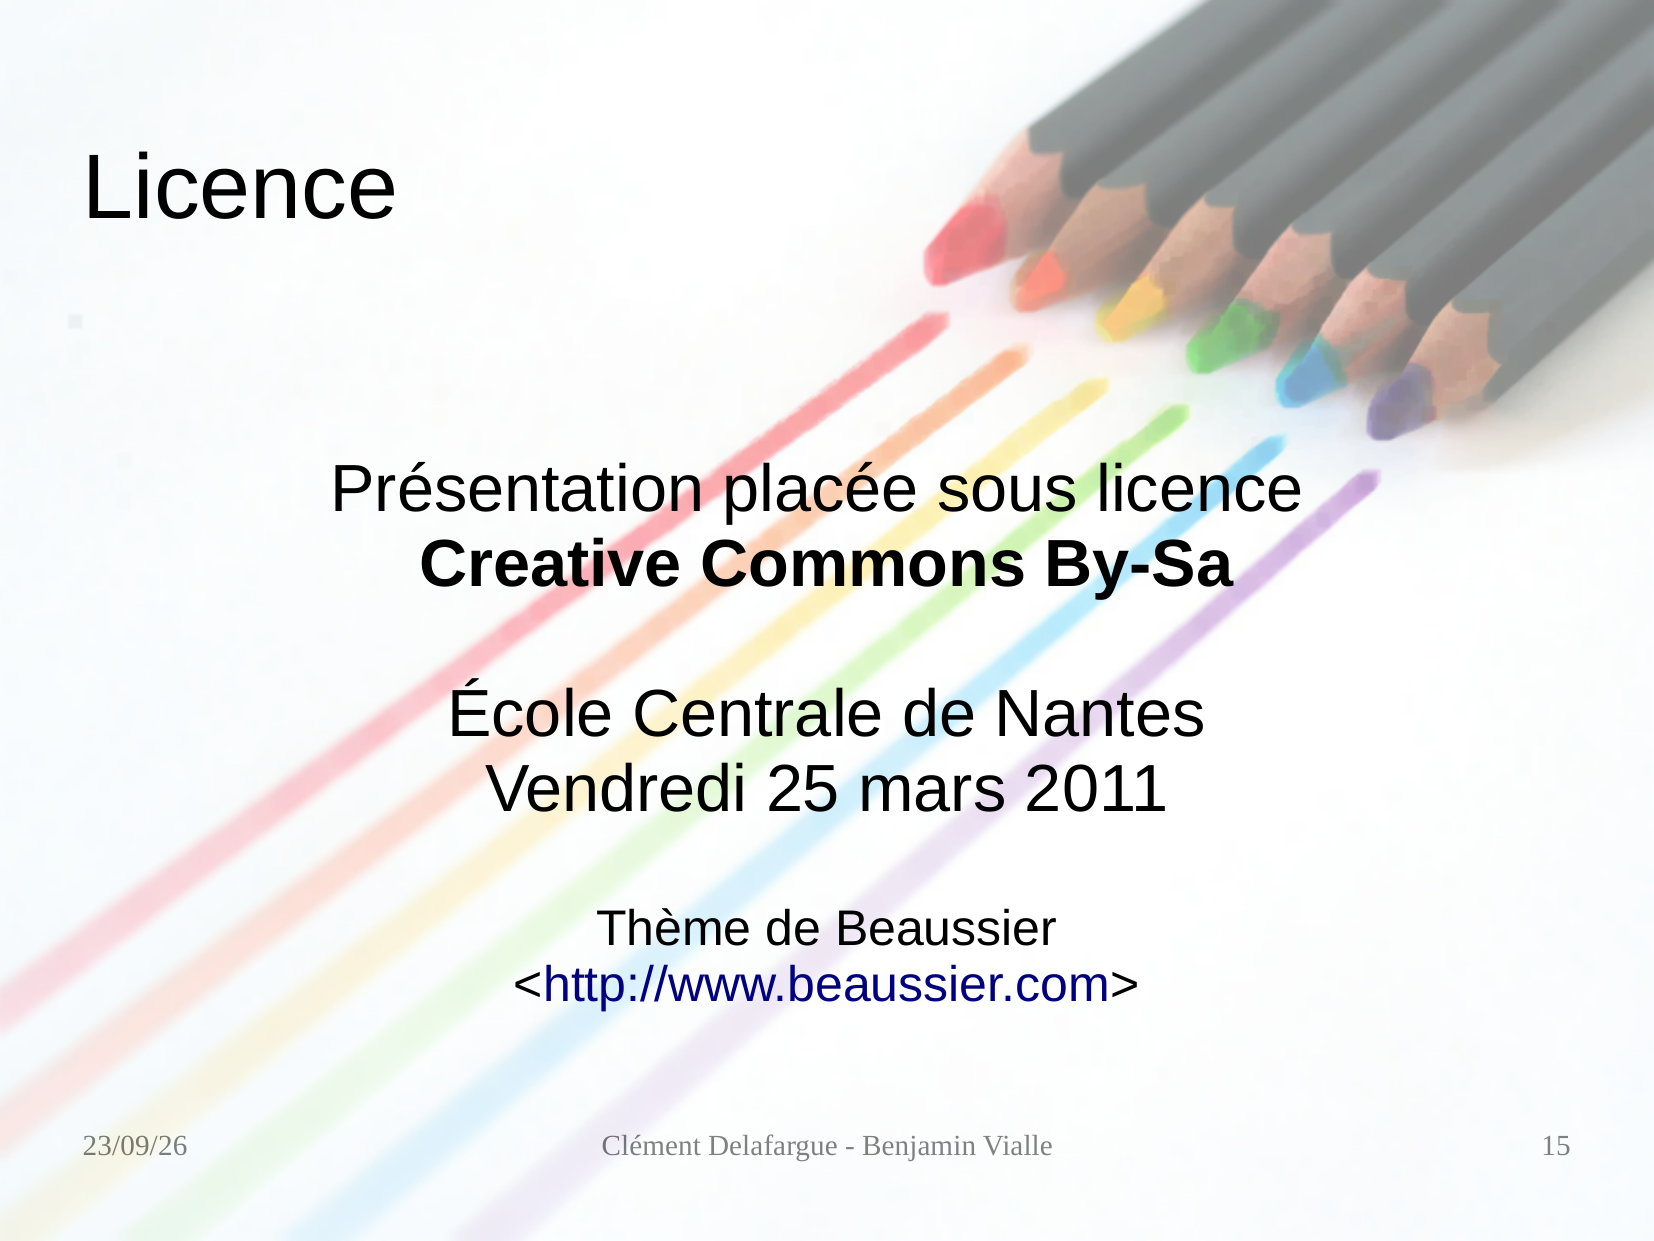

# Licence
Présentation placée sous licence
Creative Commons By-Sa
École Centrale de Nantes
Vendredi 25 mars 2011
Thème de Beaussier
<http://www.beaussier.com>
Clément Delafargue - Benjamin Vialle
15